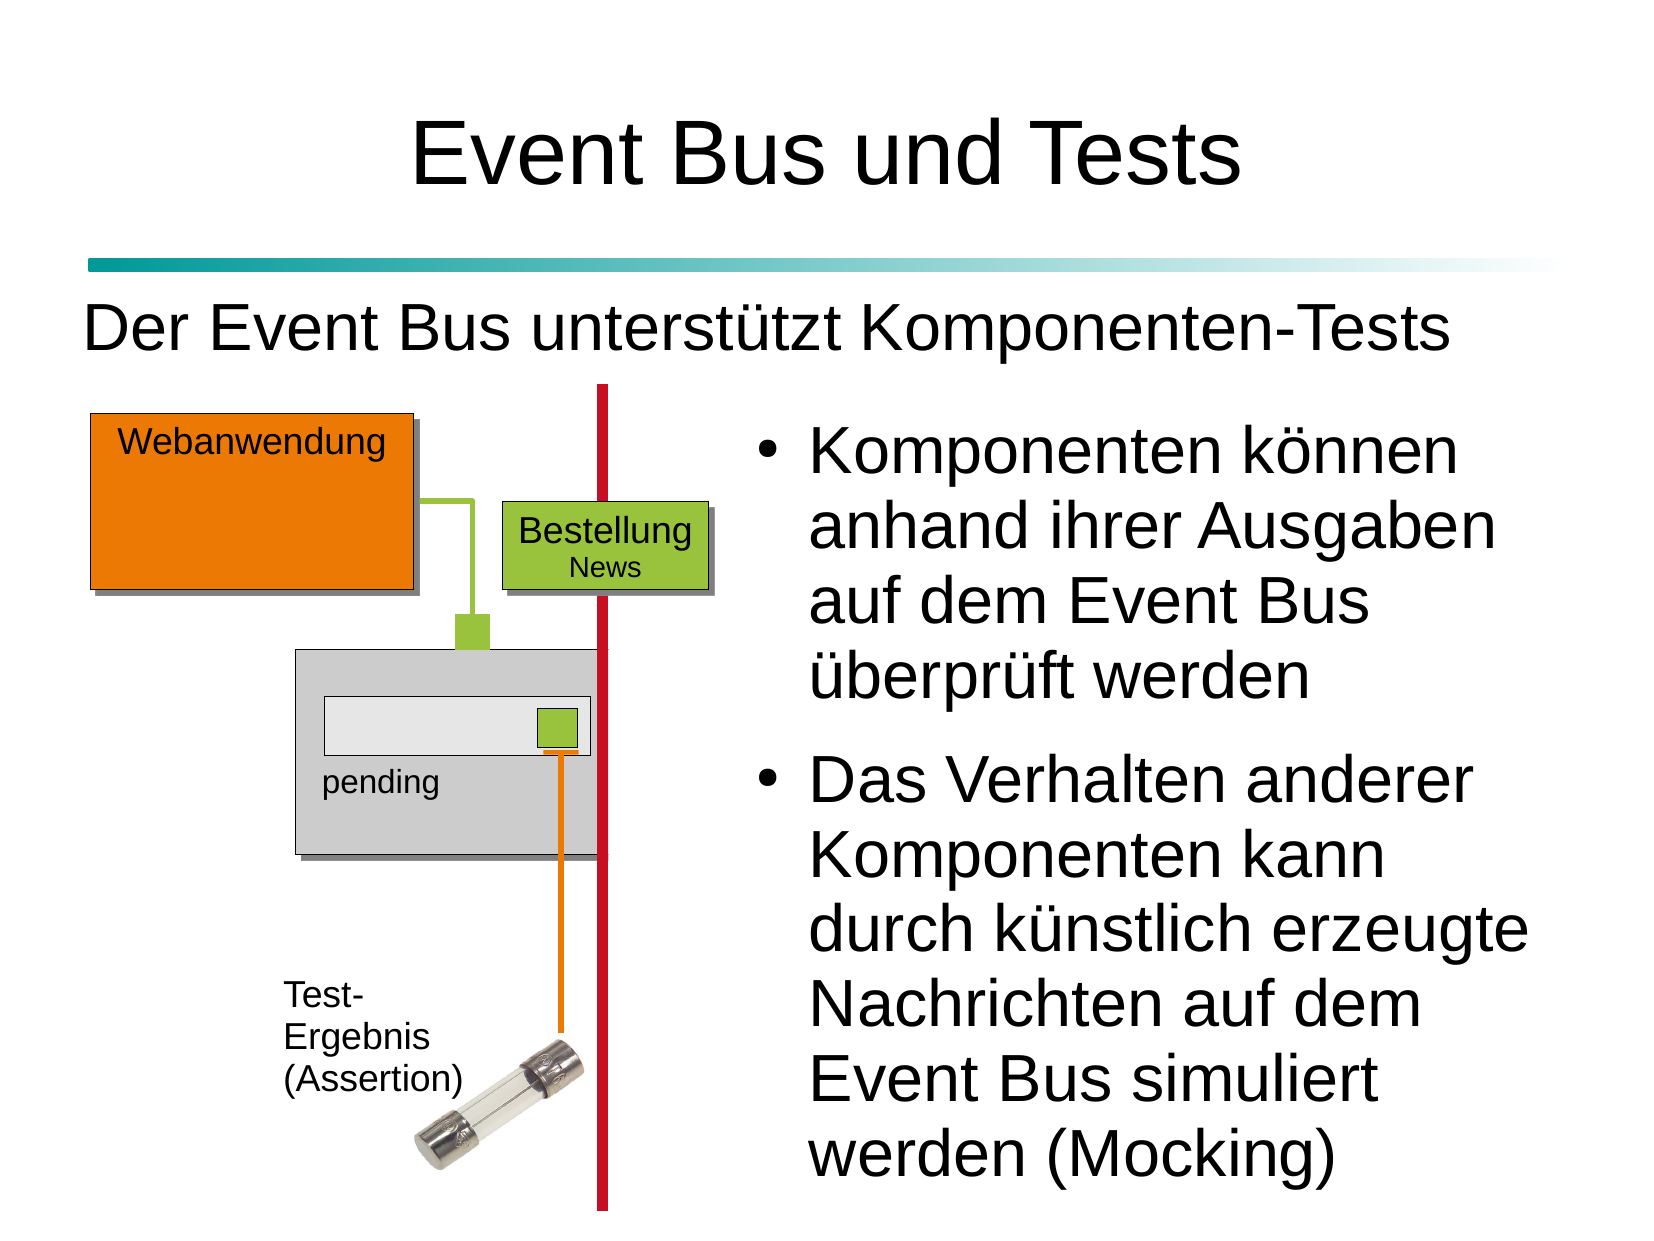

# Event Bus und Tests
Der Event Bus unterstützt Komponenten-Tests
Webanwendung
Webanwendung
Komponenten können anhand ihrer Ausgaben auf dem Event Bus überprüft werden
Das Verhalten anderer Komponenten kann durch künstlich erzeugte Nachrichten auf dem Event Bus simuliert werden (Mocking)
Bestellung
News
Event Bus
Anzeigetafel
NewsReceiver<Bestellung>
pending
Sender
Thread
receivers
Test-
Ergebnis
(Assertion)